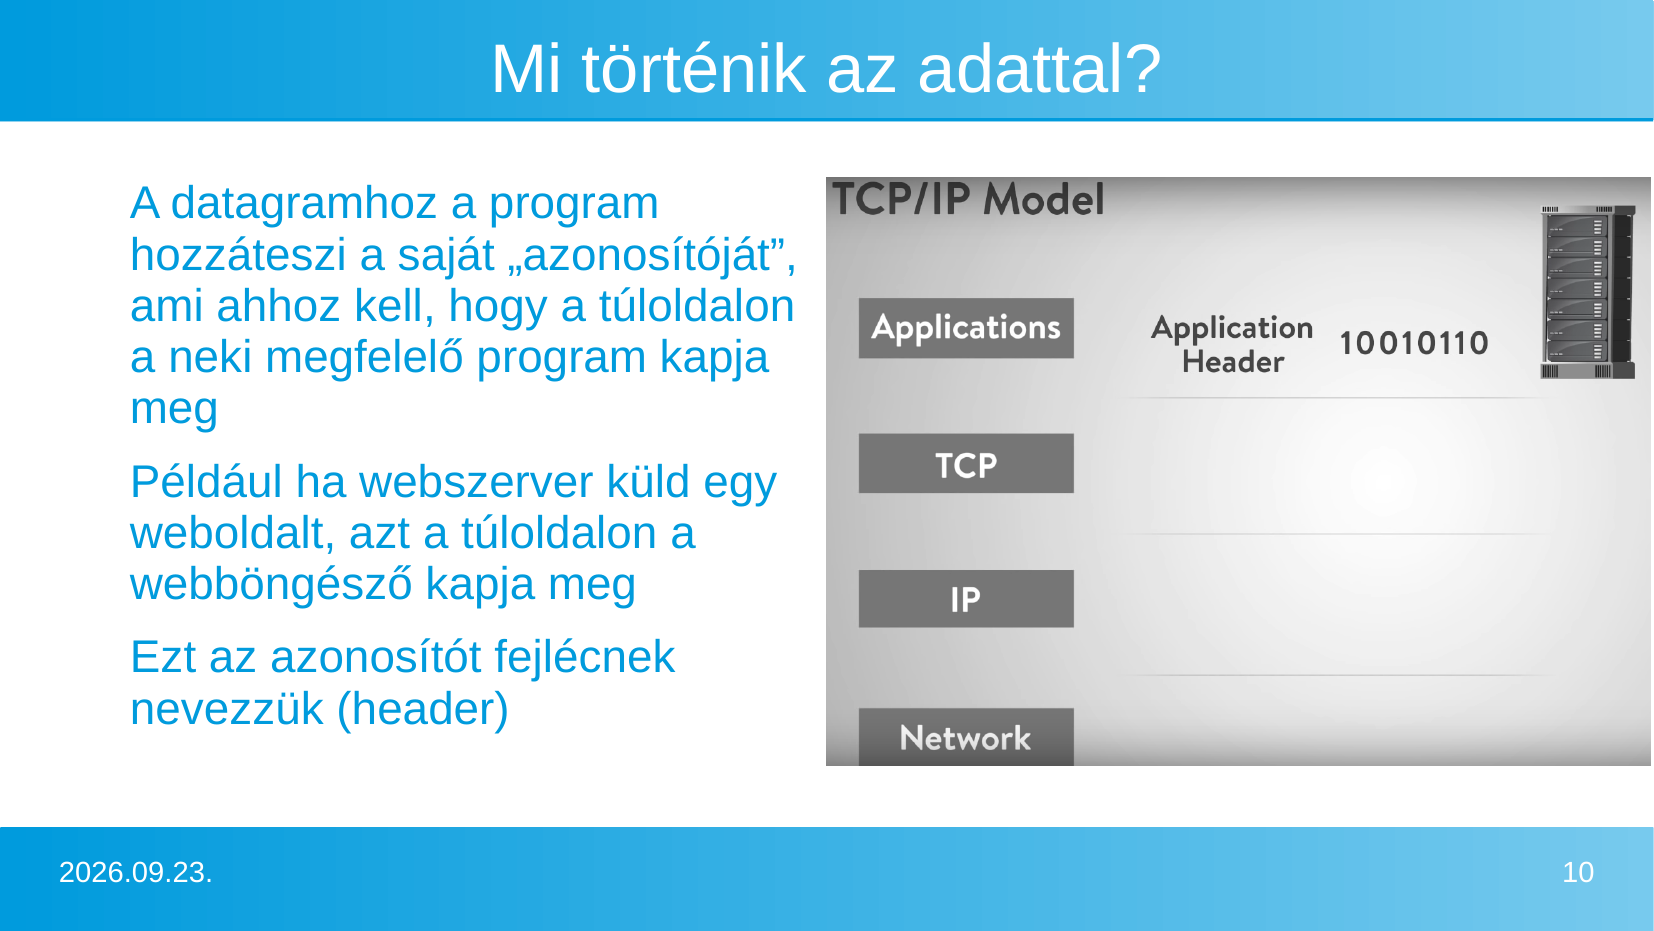

# Mi történik az adattal?
A datagramhoz a program hozzáteszi a saját „azonosítóját”, ami ahhoz kell, hogy a túloldalon a neki megfelelő program kapja meg
Például ha webszerver küld egy weboldalt, azt a túloldalon a webböngésző kapja meg
Ezt az azonosítót fejlécnek nevezzük (header)
10